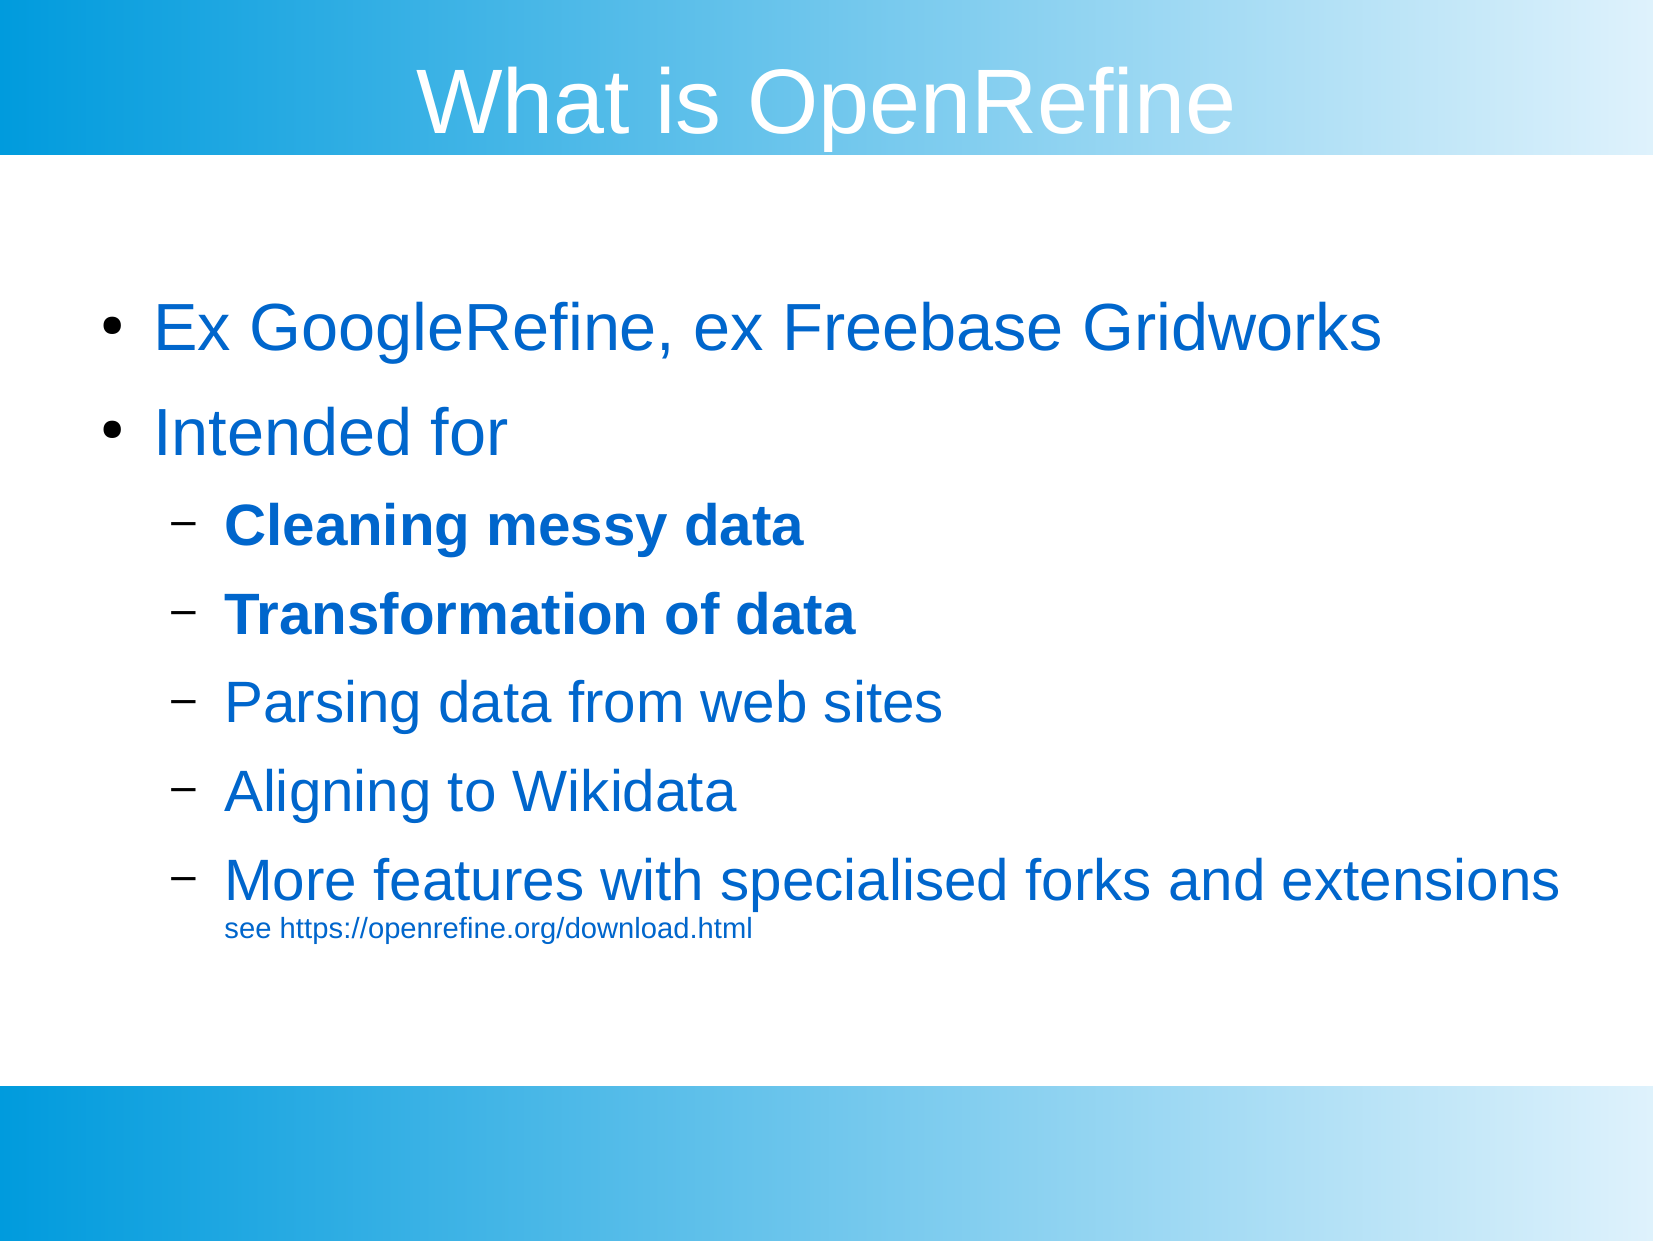

# What is OpenRefine
Ex GoogleRefine, ex Freebase Gridworks
Intended for
Cleaning messy data
Transformation of data
Parsing data from web sites
Aligning to Wikidata
More features with specialised forks and extensions
see https://openrefine.org/download.html